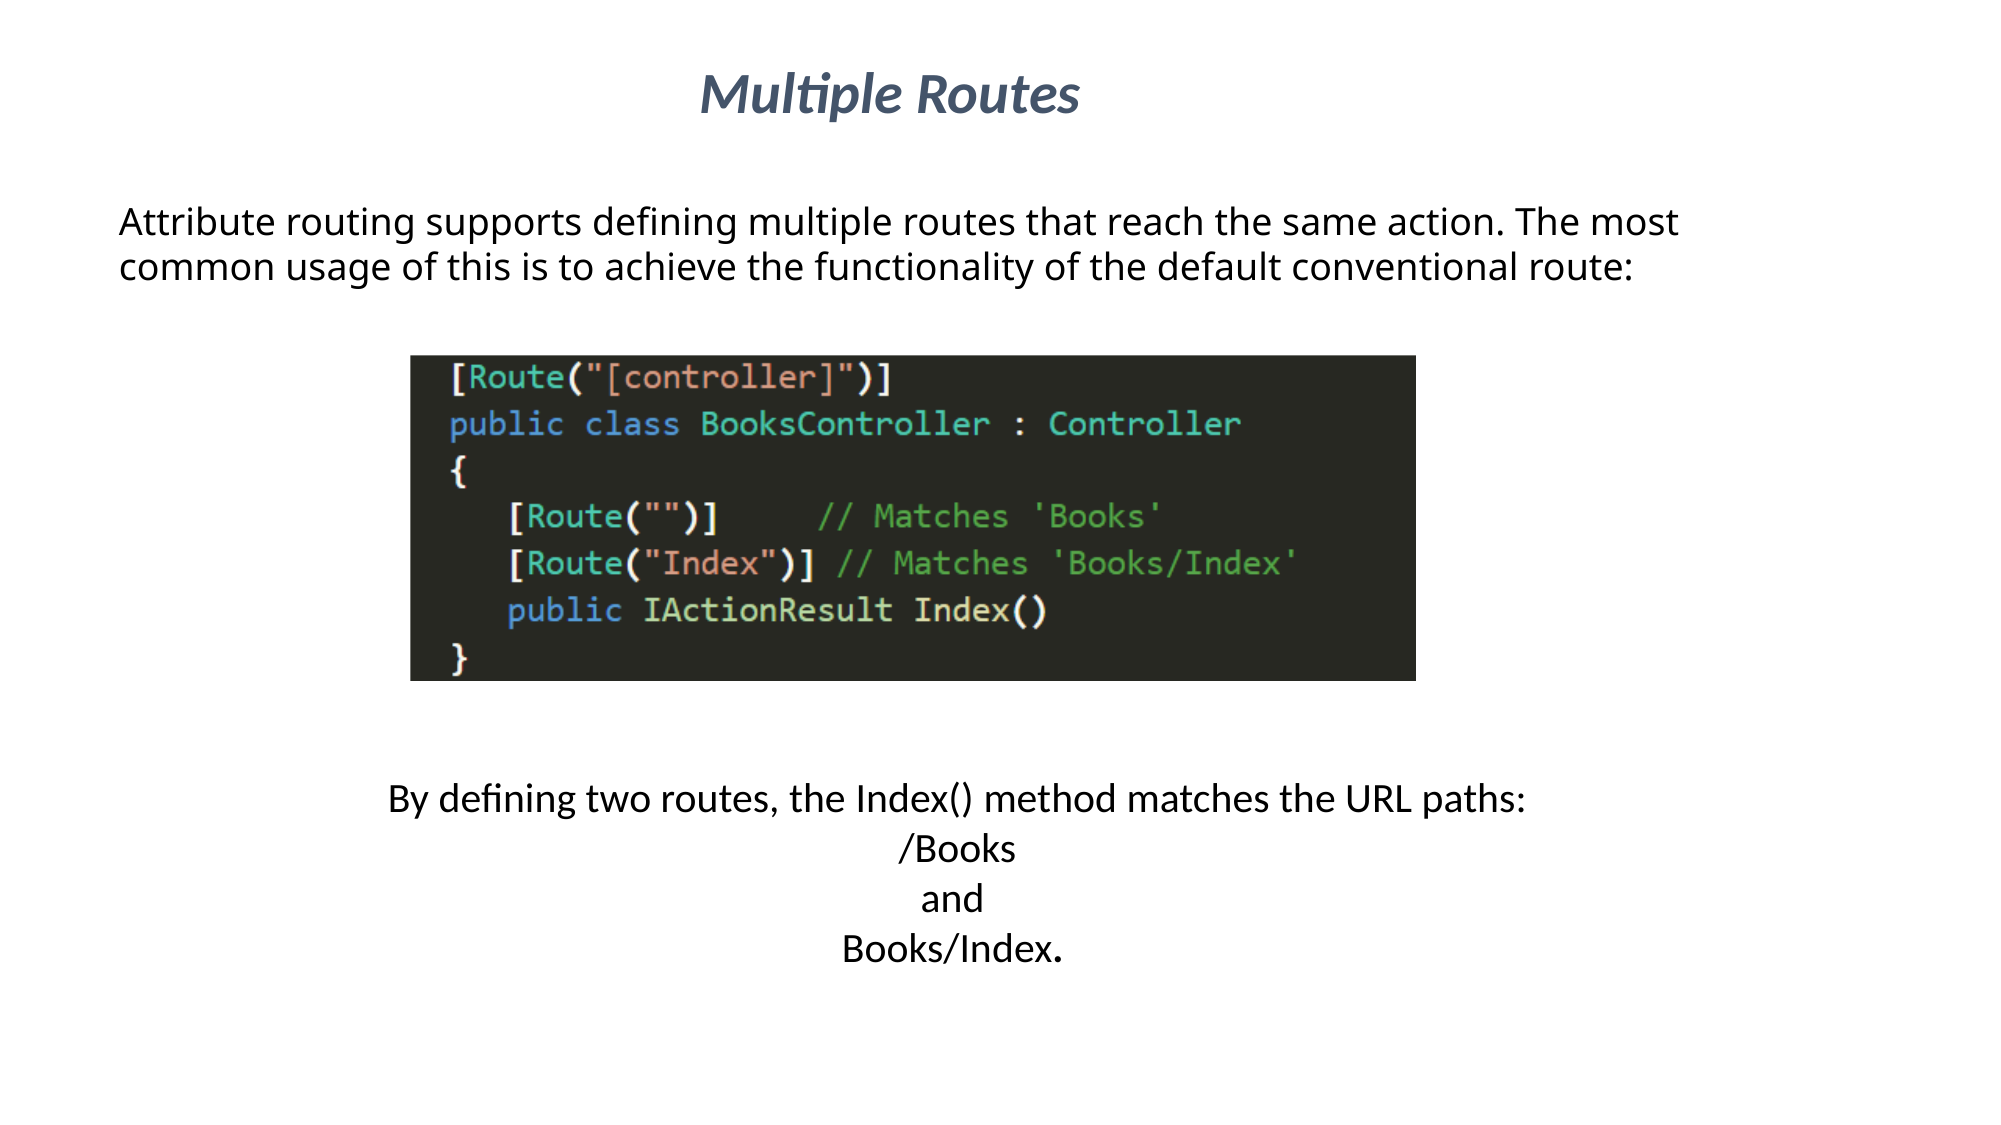

Multiple Routes
Attribute routing supports defining multiple routes that reach the same action. The most common usage of this is to achieve the functionality of the default conventional route:
# By defining two routes, the Index() method matches the URL paths:  /Books  and  Books/Index.